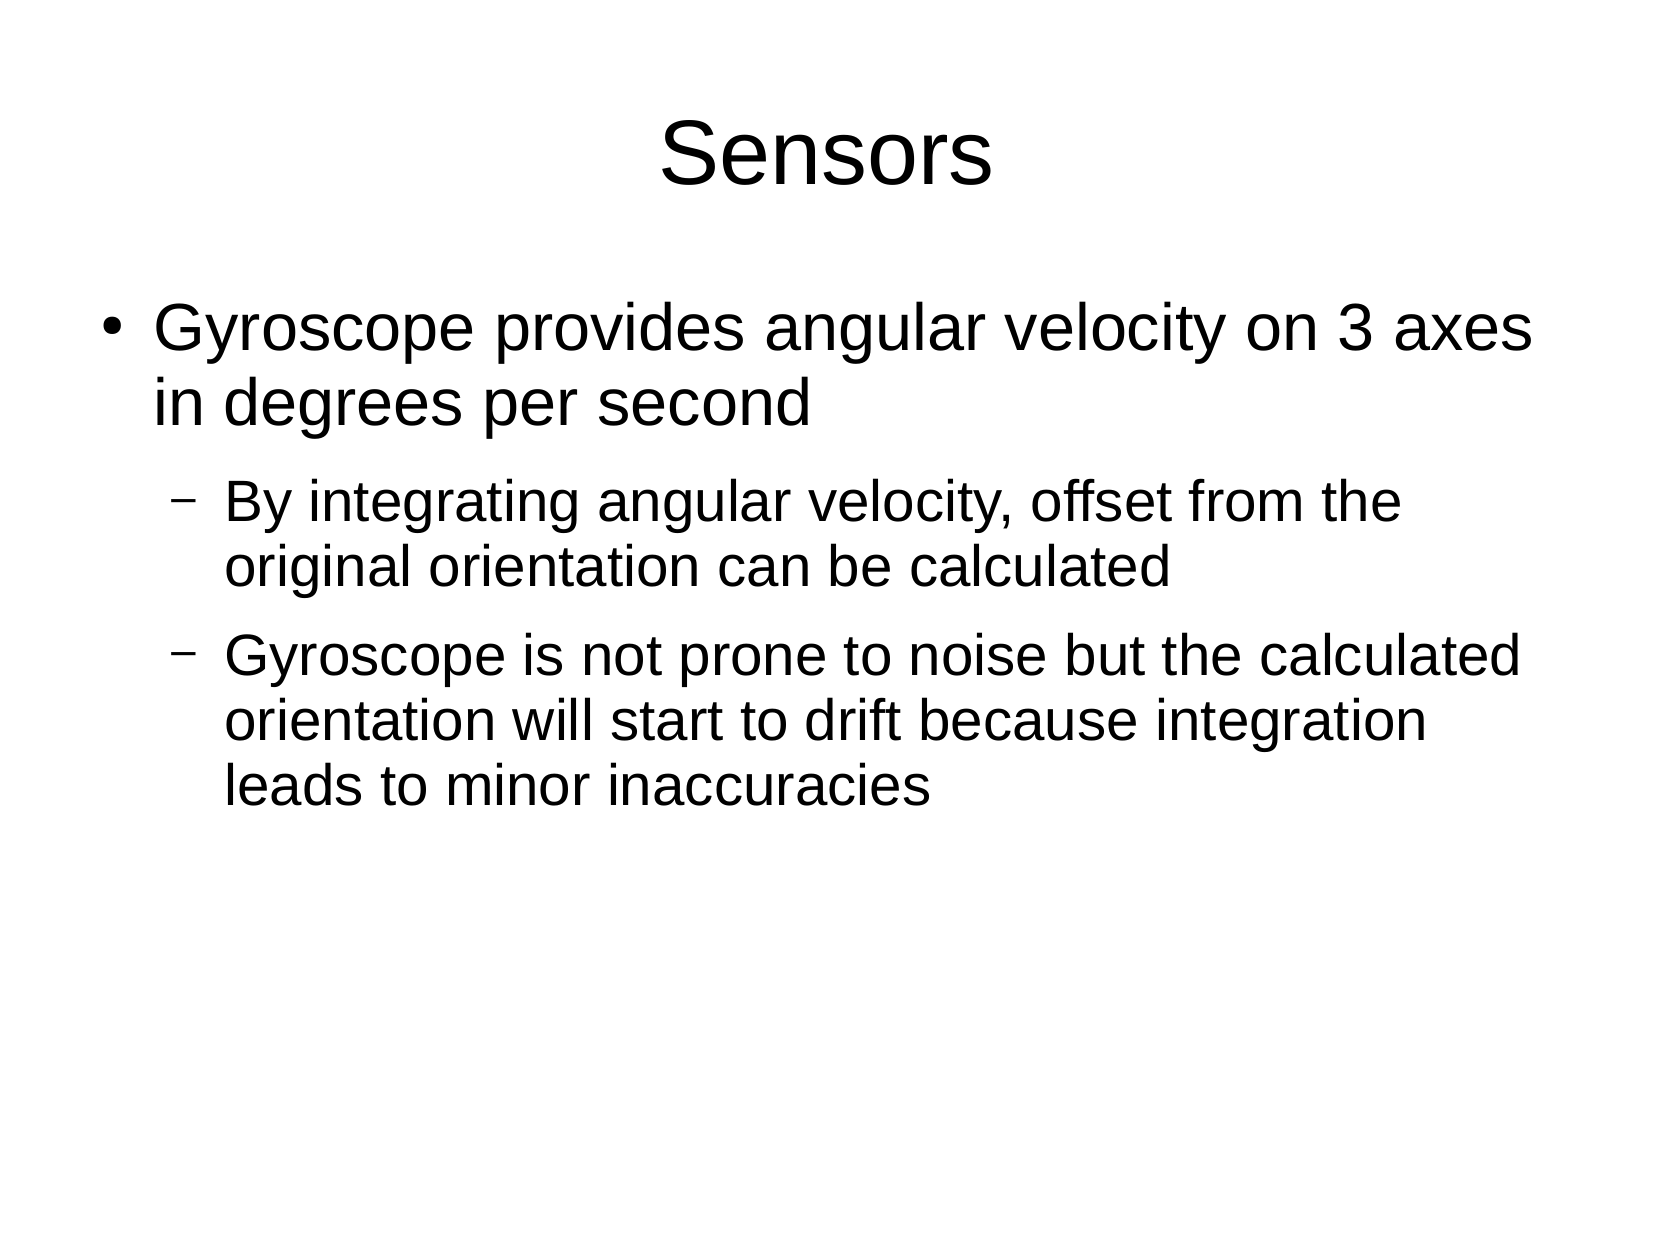

# Sensors
Gyroscope provides angular velocity on 3 axes in degrees per second
By integrating angular velocity, offset from the original orientation can be calculated
Gyroscope is not prone to noise but the calculated orientation will start to drift because integration leads to minor inaccuracies